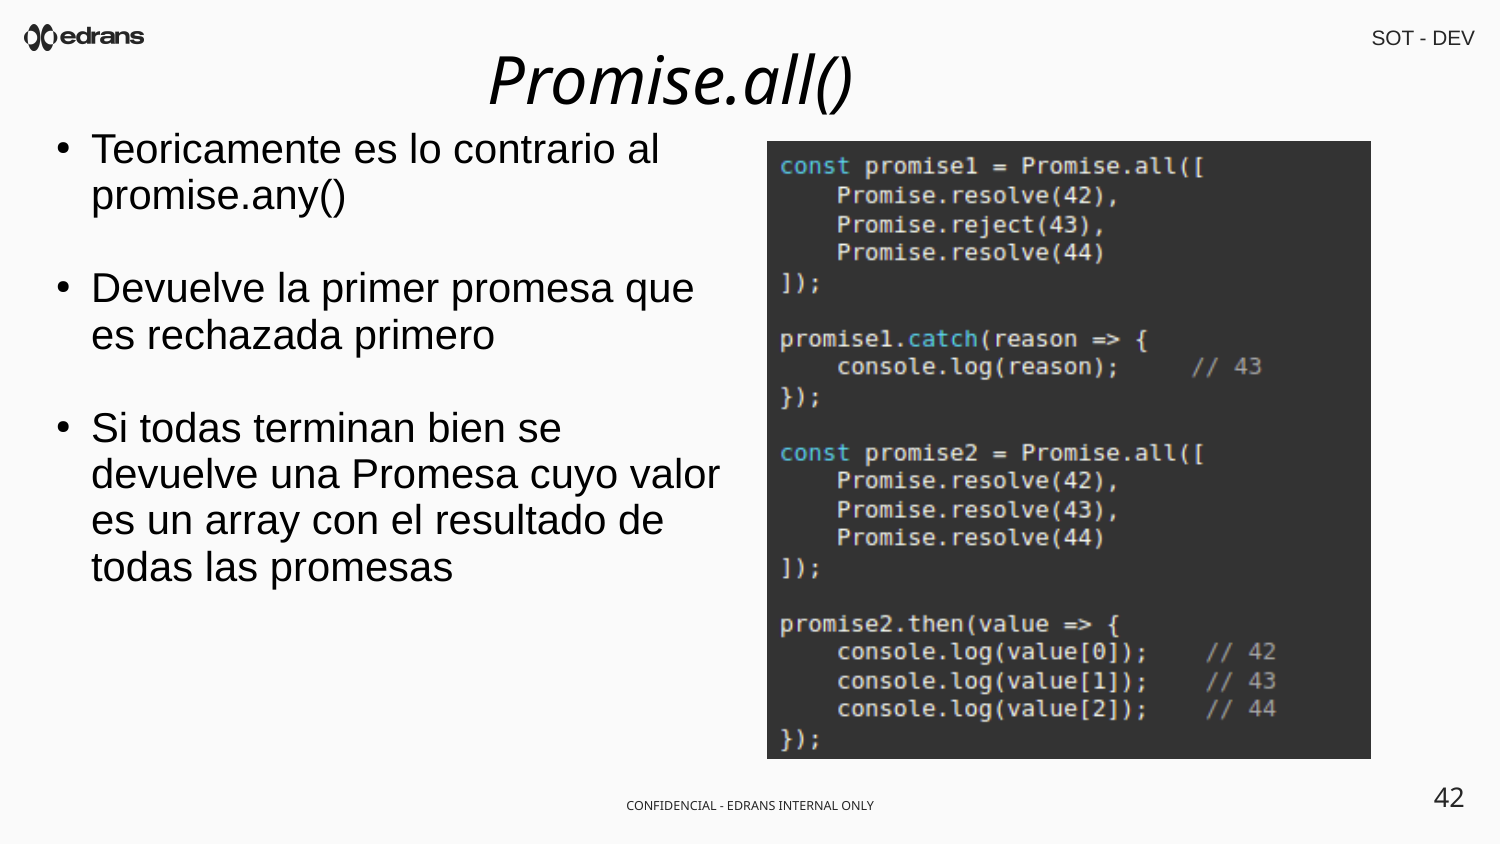

SOT - DEV
Promise.all()
Teoricamente es lo contrario al promise.any()
Devuelve la primer promesa que es rechazada primero
Si todas terminan bien se devuelve una Promesa cuyo valor es un array con el resultado de todas las promesas
CONFIDENCIAL - EDRANS INTERNAL ONLY